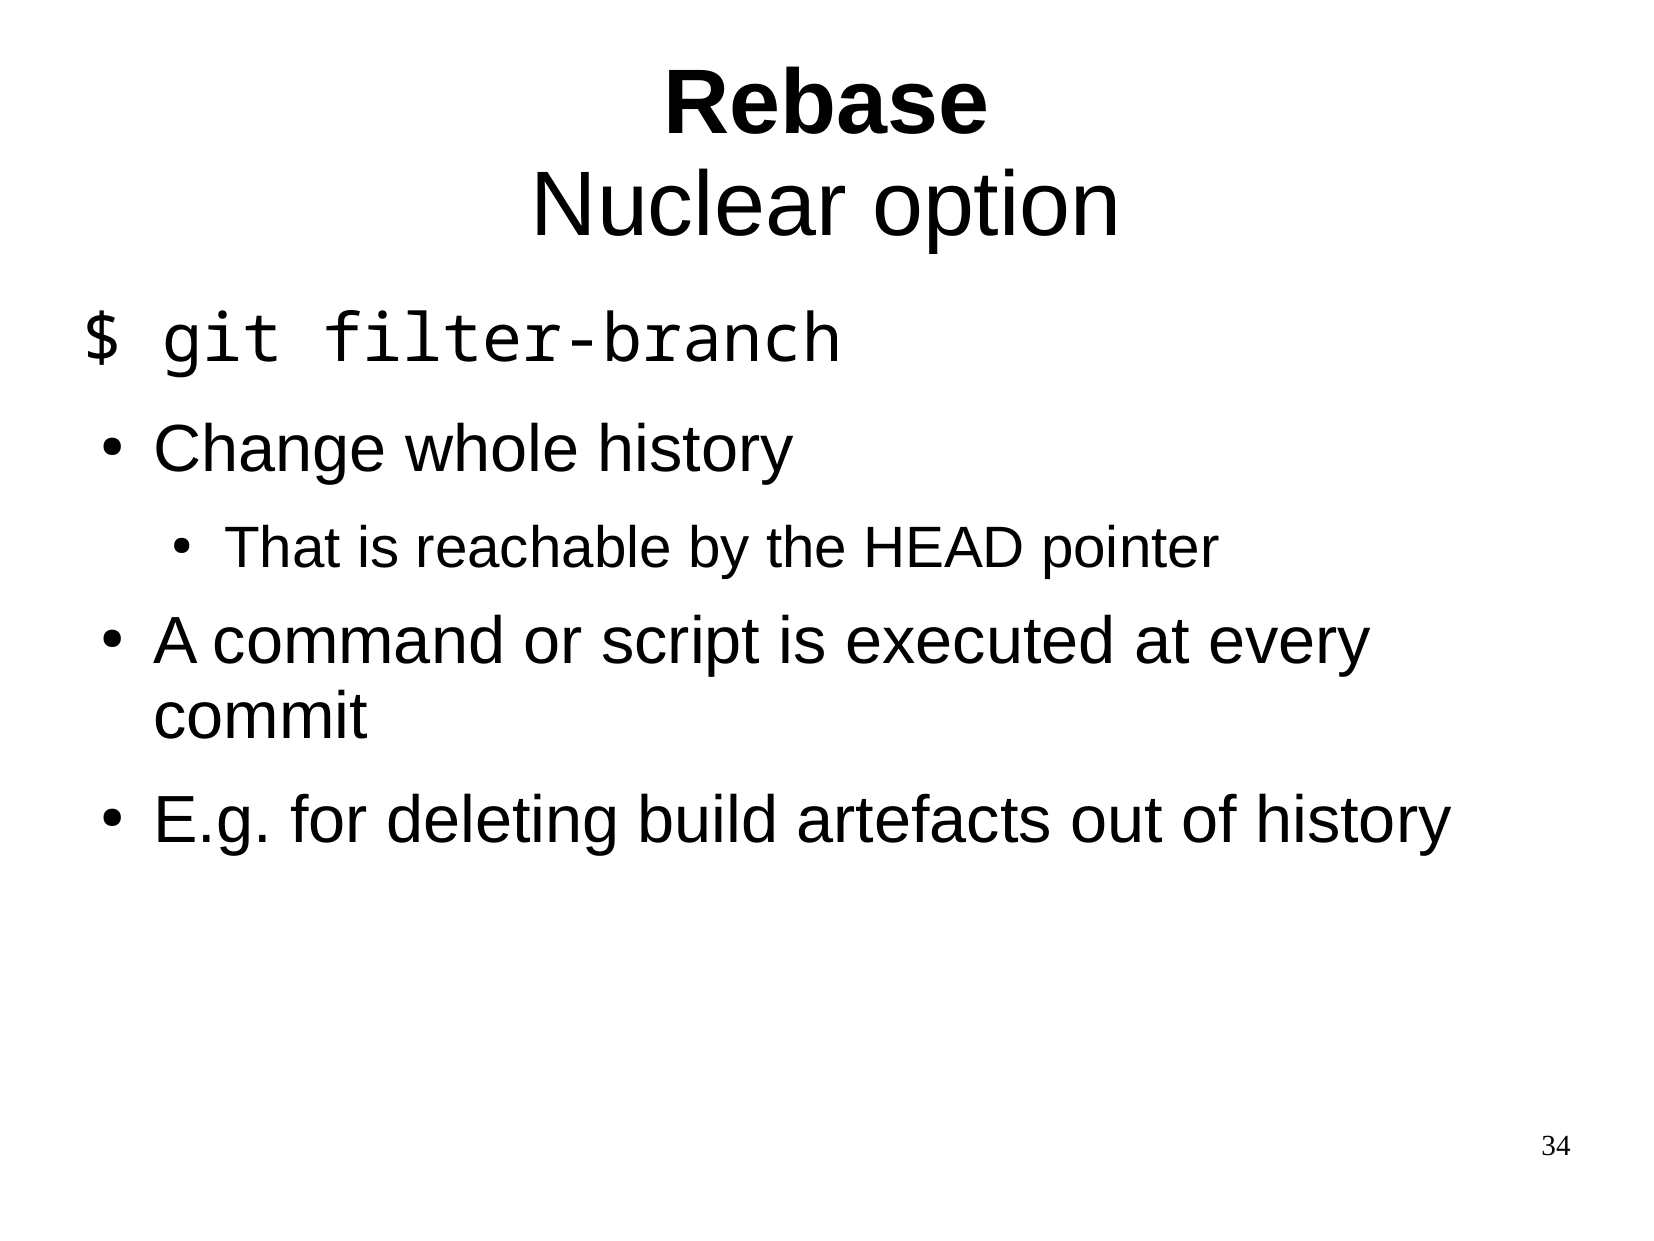

# Rebase Nuclear option
$ git filter-branch
Change whole history
That is reachable by the HEAD pointer
A command or script is executed at every commit
E.g. for deleting build artefacts out of history
34